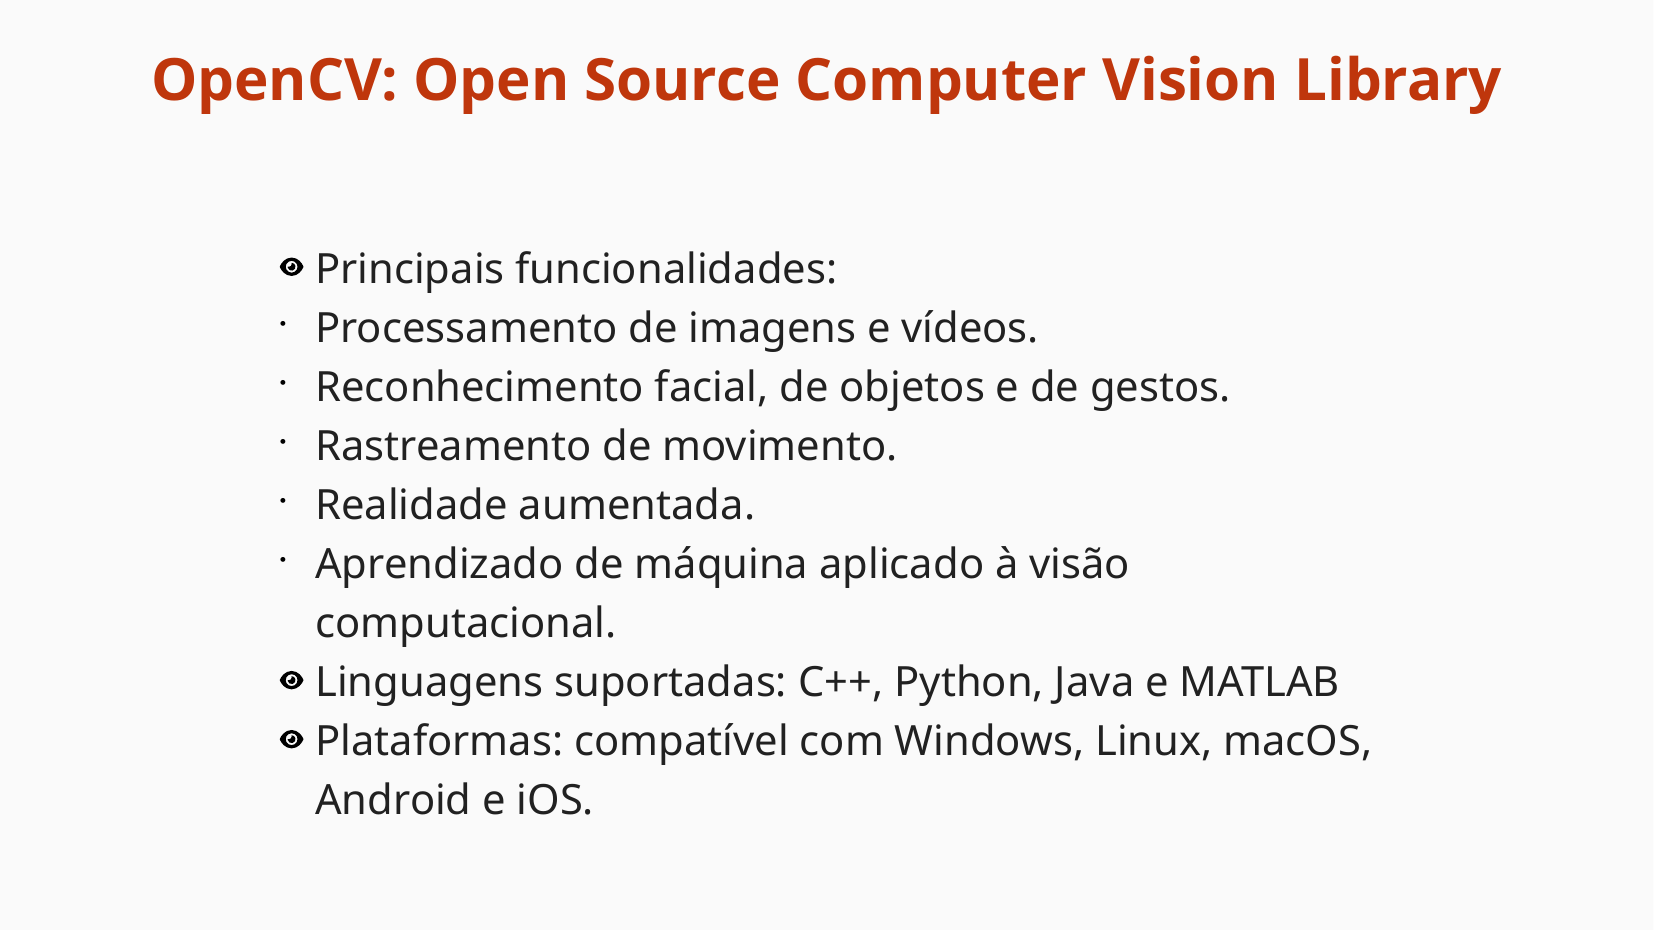

OpenCV: Open Source Computer Vision Library
# Principais funcionalidades:
Processamento de imagens e vídeos.
Reconhecimento facial, de objetos e de gestos.
Rastreamento de movimento.
Realidade aumentada.
Aprendizado de máquina aplicado à visão computacional.
Linguagens suportadas: C++, Python, Java e MATLAB
Plataformas: compatível com Windows, Linux, macOS, Android e iOS.